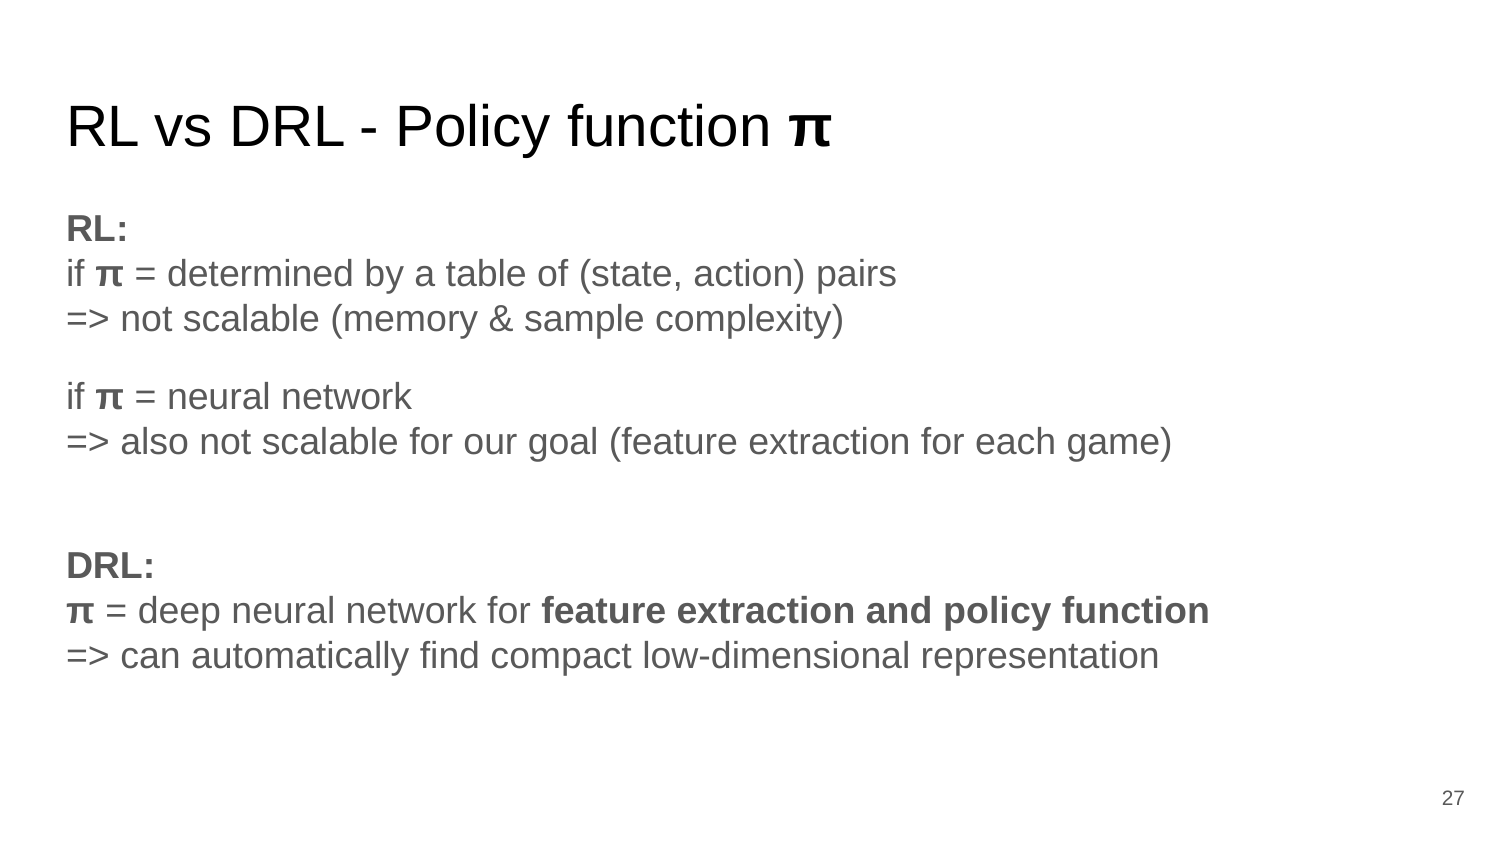

# RL vs DRL - Policy function π
RL:
if π = determined by a table of (state, action) pairs
=> not scalable (memory & sample complexity)
if π = neural network
=> also not scalable for our goal (feature extraction for each game)
DRL:
π = deep neural network for feature extraction and policy function
=> can automatically find compact low-dimensional representation